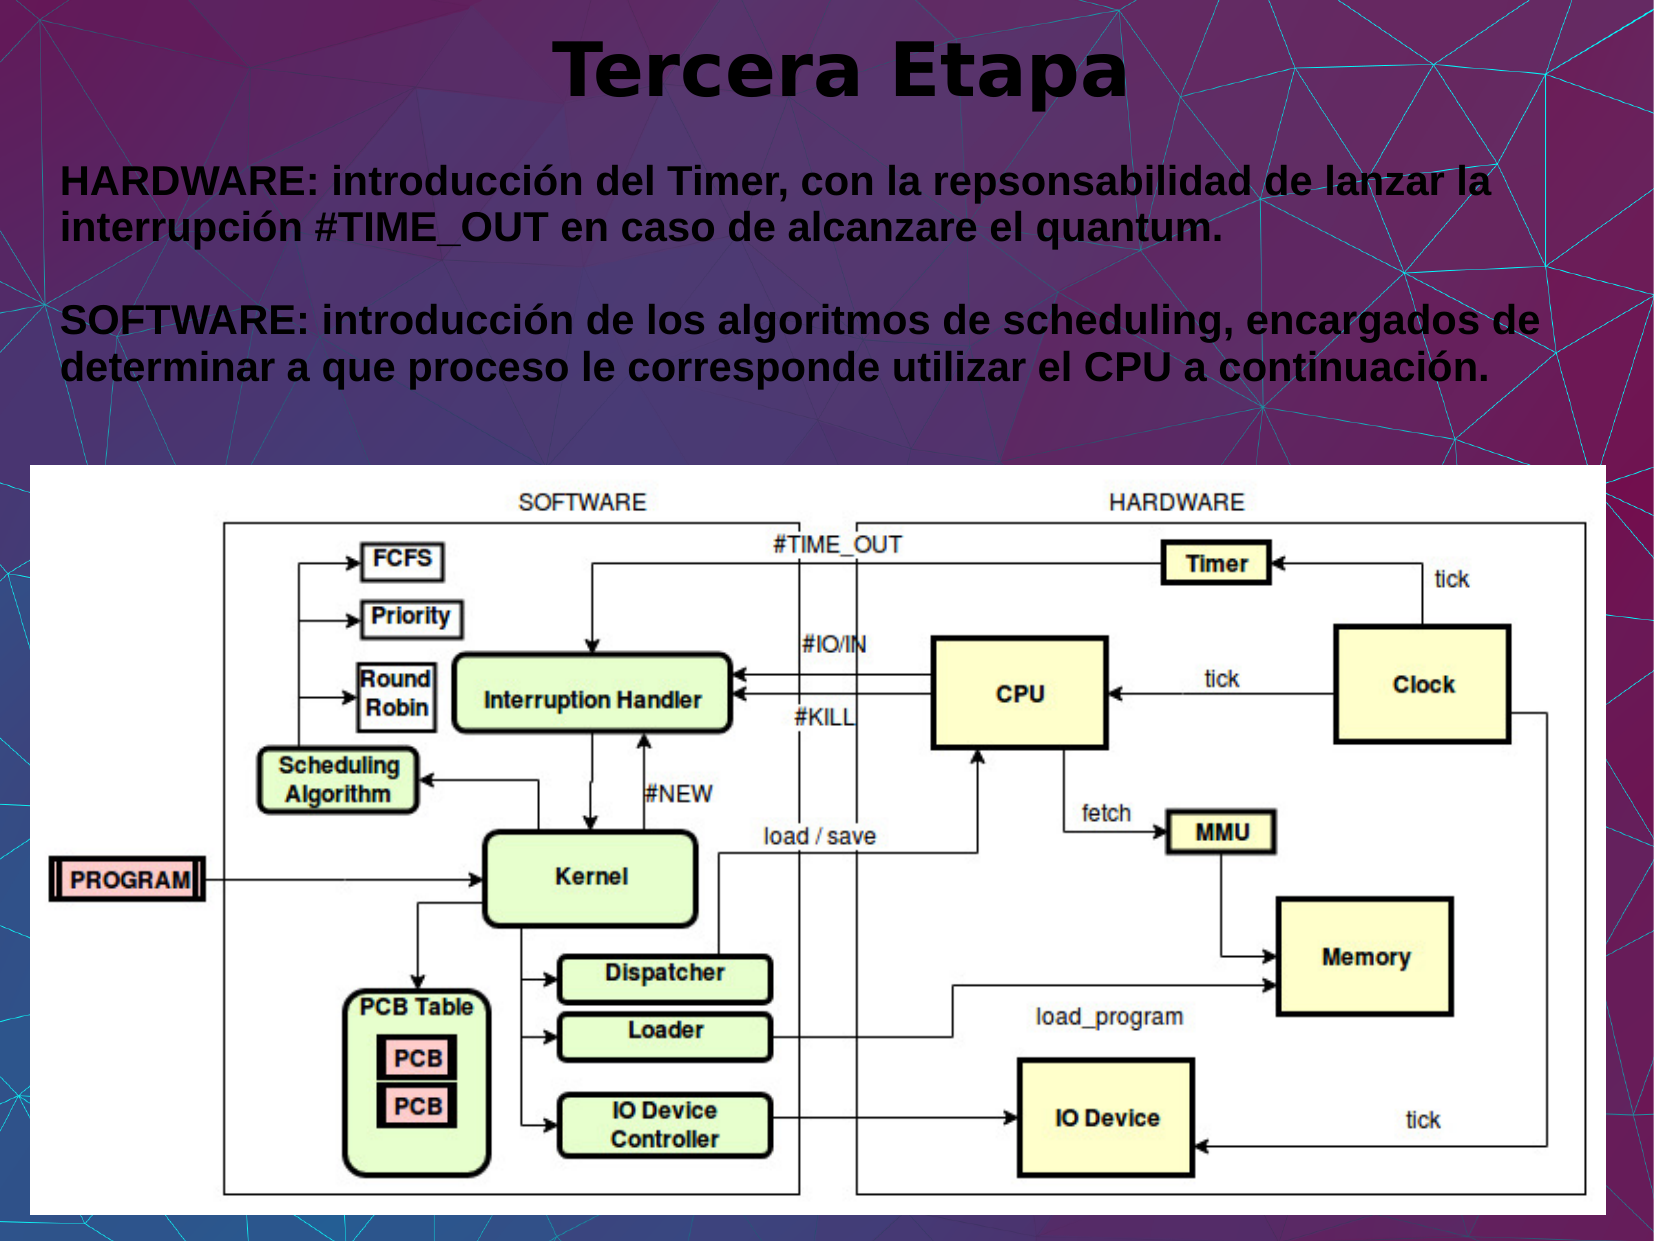

# Tercera Etapa
HARDWARE: introducción del Timer, con la repsonsabilidad de lanzar la interrupción #TIME_OUT en caso de alcanzare el quantum.
SOFTWARE: introducción de los algoritmos de scheduling, encargados de determinar a que proceso le corresponde utilizar el CPU a continuación.